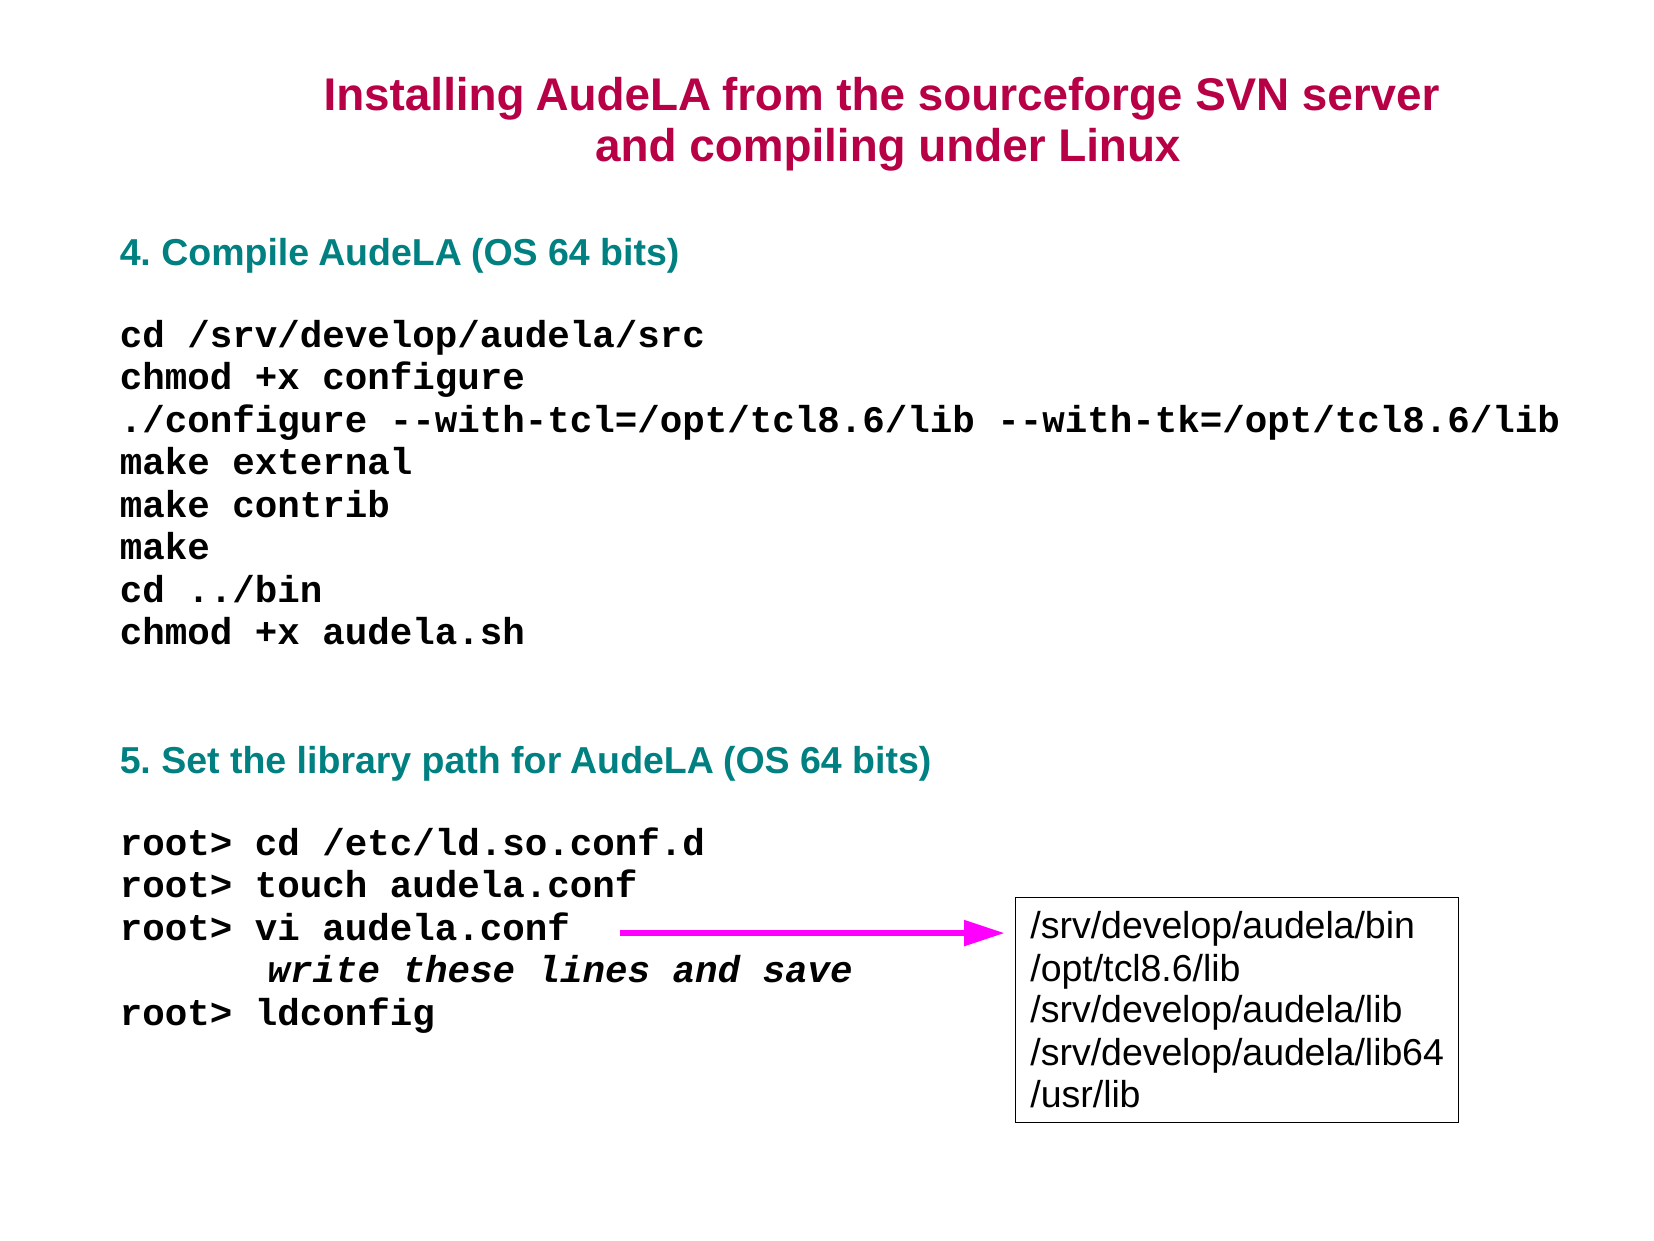

Installing AudeLA from the sourceforge SVN server
and compiling under Linux
4. Compile AudeLA (OS 64 bits)
cd /srv/develop/audela/src
chmod +x configure
./configure --with-tcl=/opt/tcl8.6/lib --with-tk=/opt/tcl8.6/lib
make external
make contrib
make
cd ../bin
chmod +x audela.sh
5. Set the library path for AudeLA (OS 64 bits)
root> cd /etc/ld.so.conf.d
root> touch audela.conf
root> vi audela.conf
		write these lines and save
root> ldconfig
/srv/develop/audela/bin
/opt/tcl8.6/lib
/srv/develop/audela/lib
/srv/develop/audela/lib64
/usr/lib